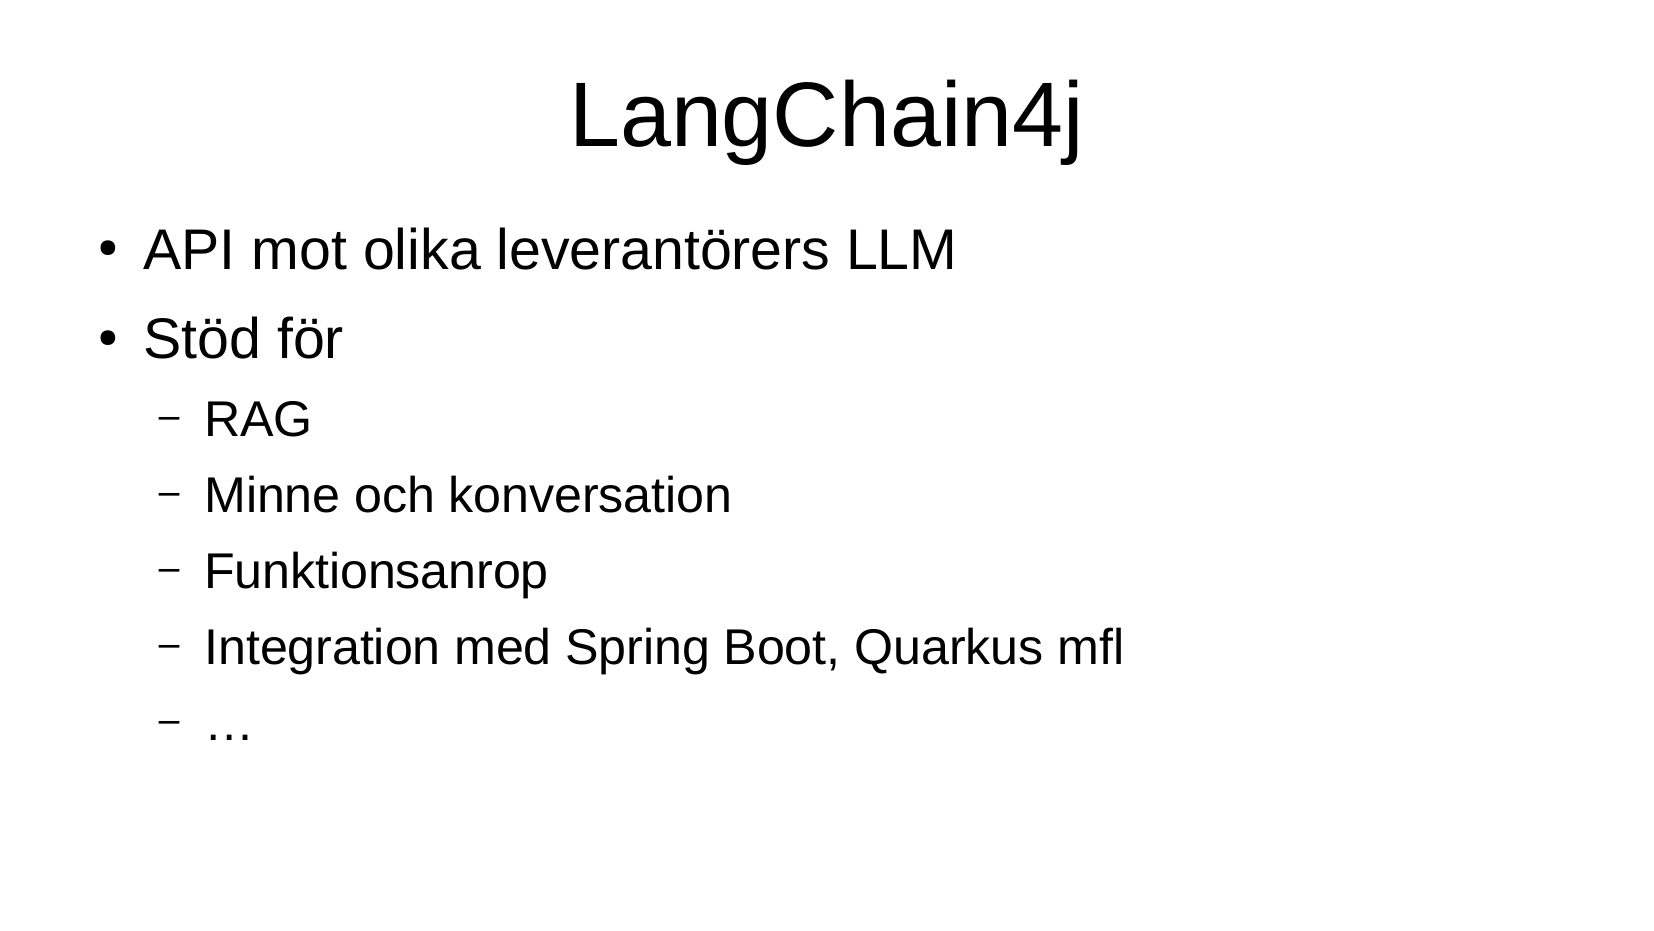

# LangChain4j
API mot olika leverantörers LLM
Stöd för
RAG
Minne och konversation
Funktionsanrop
Integration med Spring Boot, Quarkus mfl
…